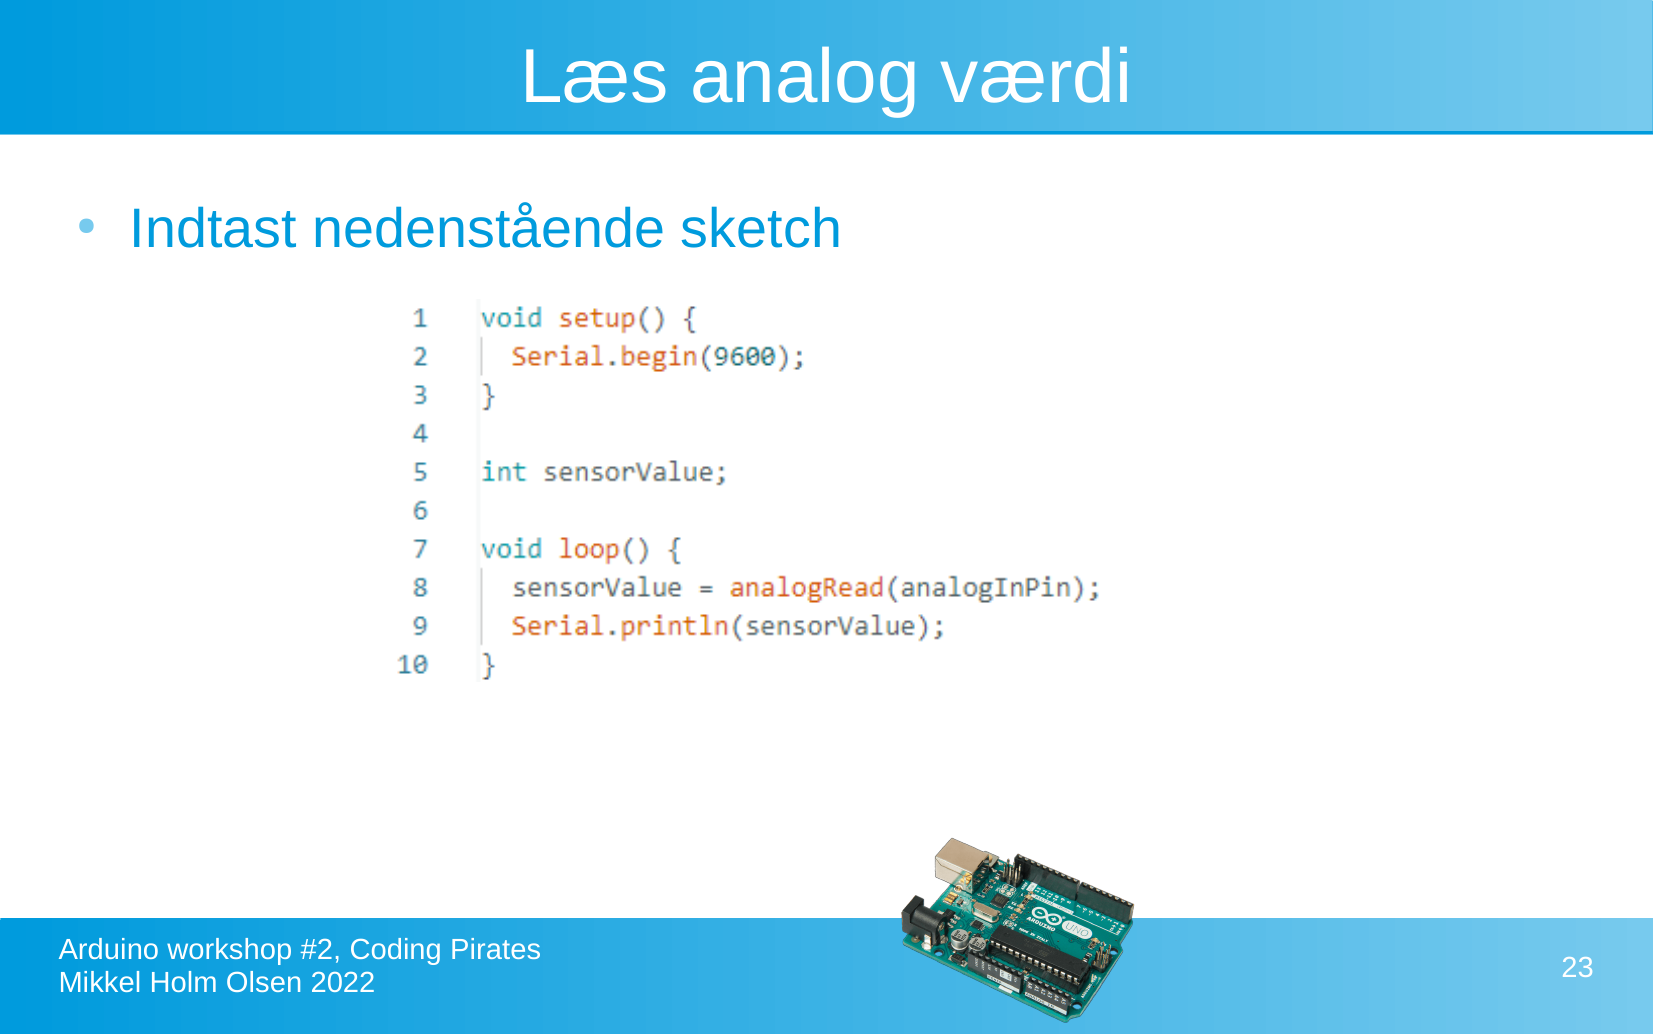

# Læs analog værdi
Indtast nedenstående sketch
23